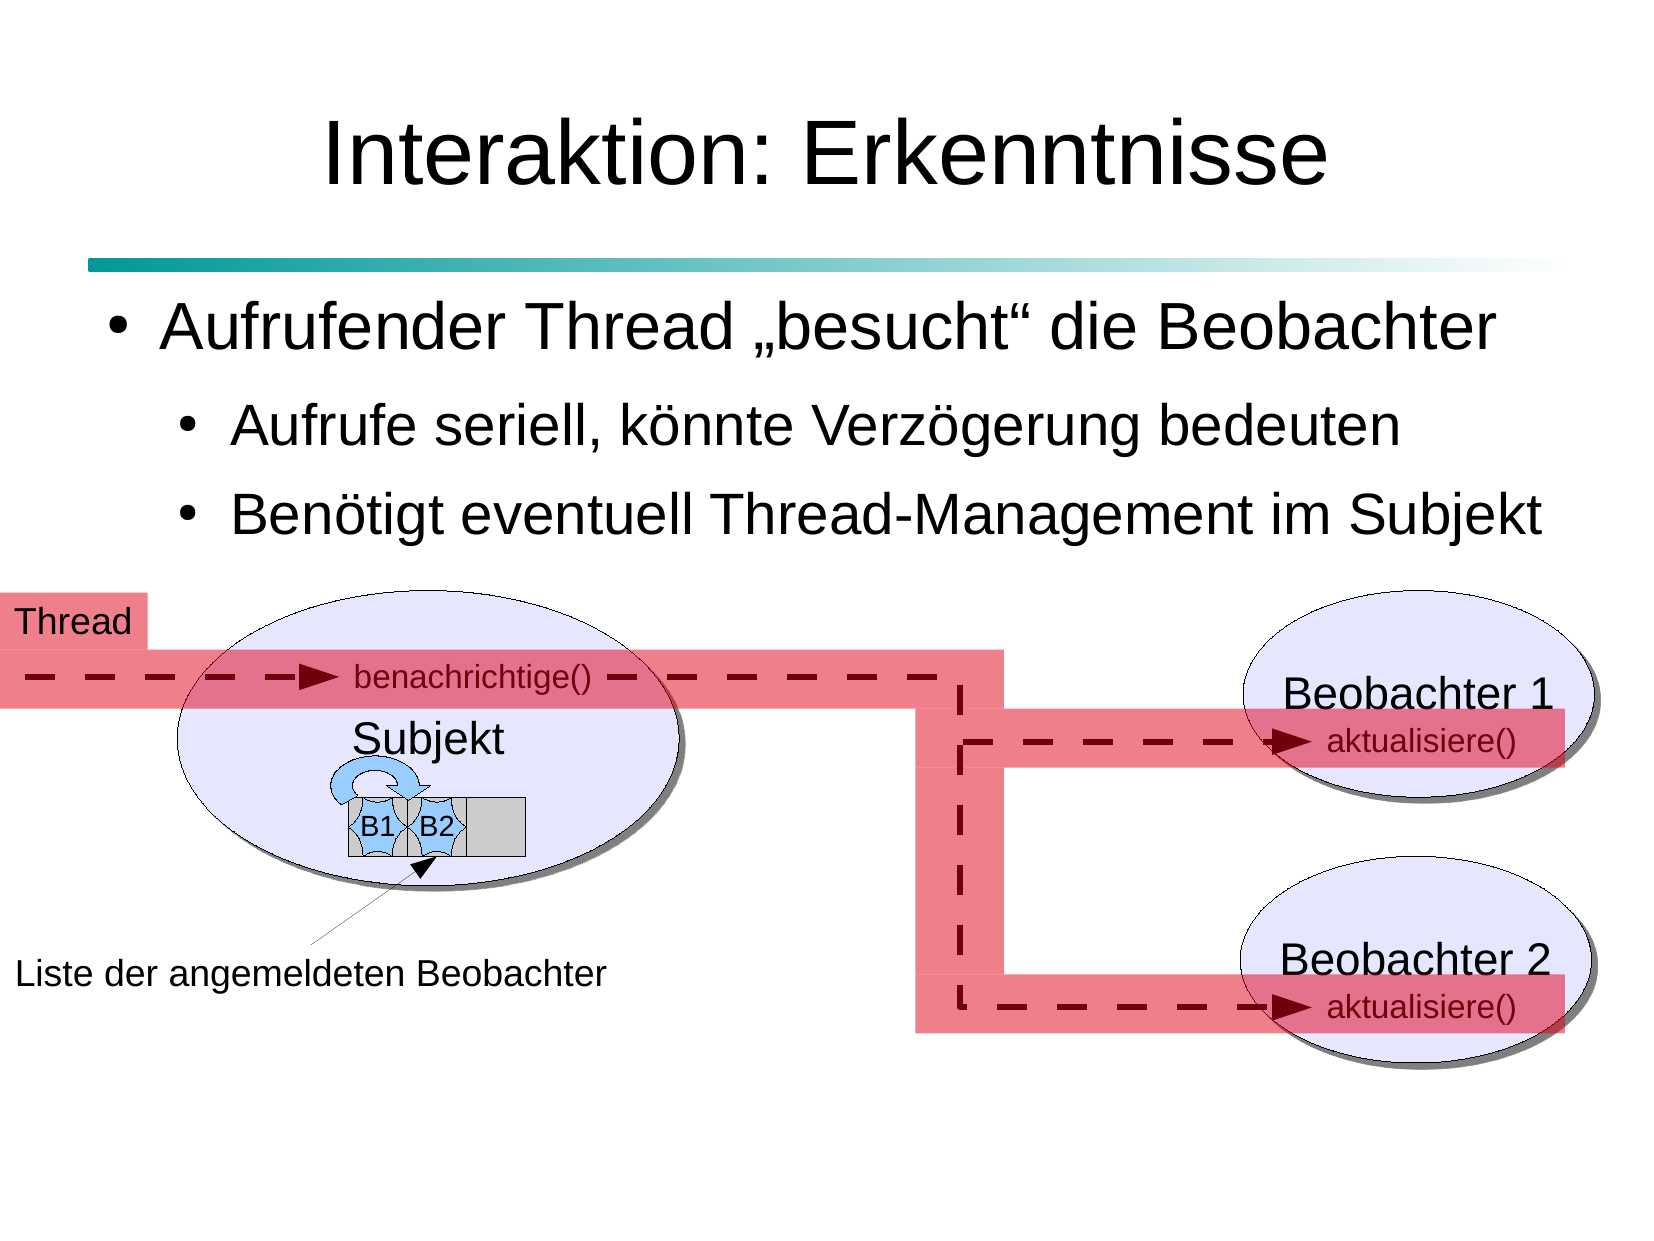

# Interaktion: Erkenntnisse
Aufrufender Thread „besucht“ die Beobachter
Aufrufe seriell, könnte Verzögerung bedeuten
Benötigt eventuell Thread-Management im Subjekt
Subjekt
Beobachter 1
Thread
benachrichtige()
aktualisiere()
B1
B2
Beobachter 2
Liste der angemeldeten Beobachter
aktualisiere()